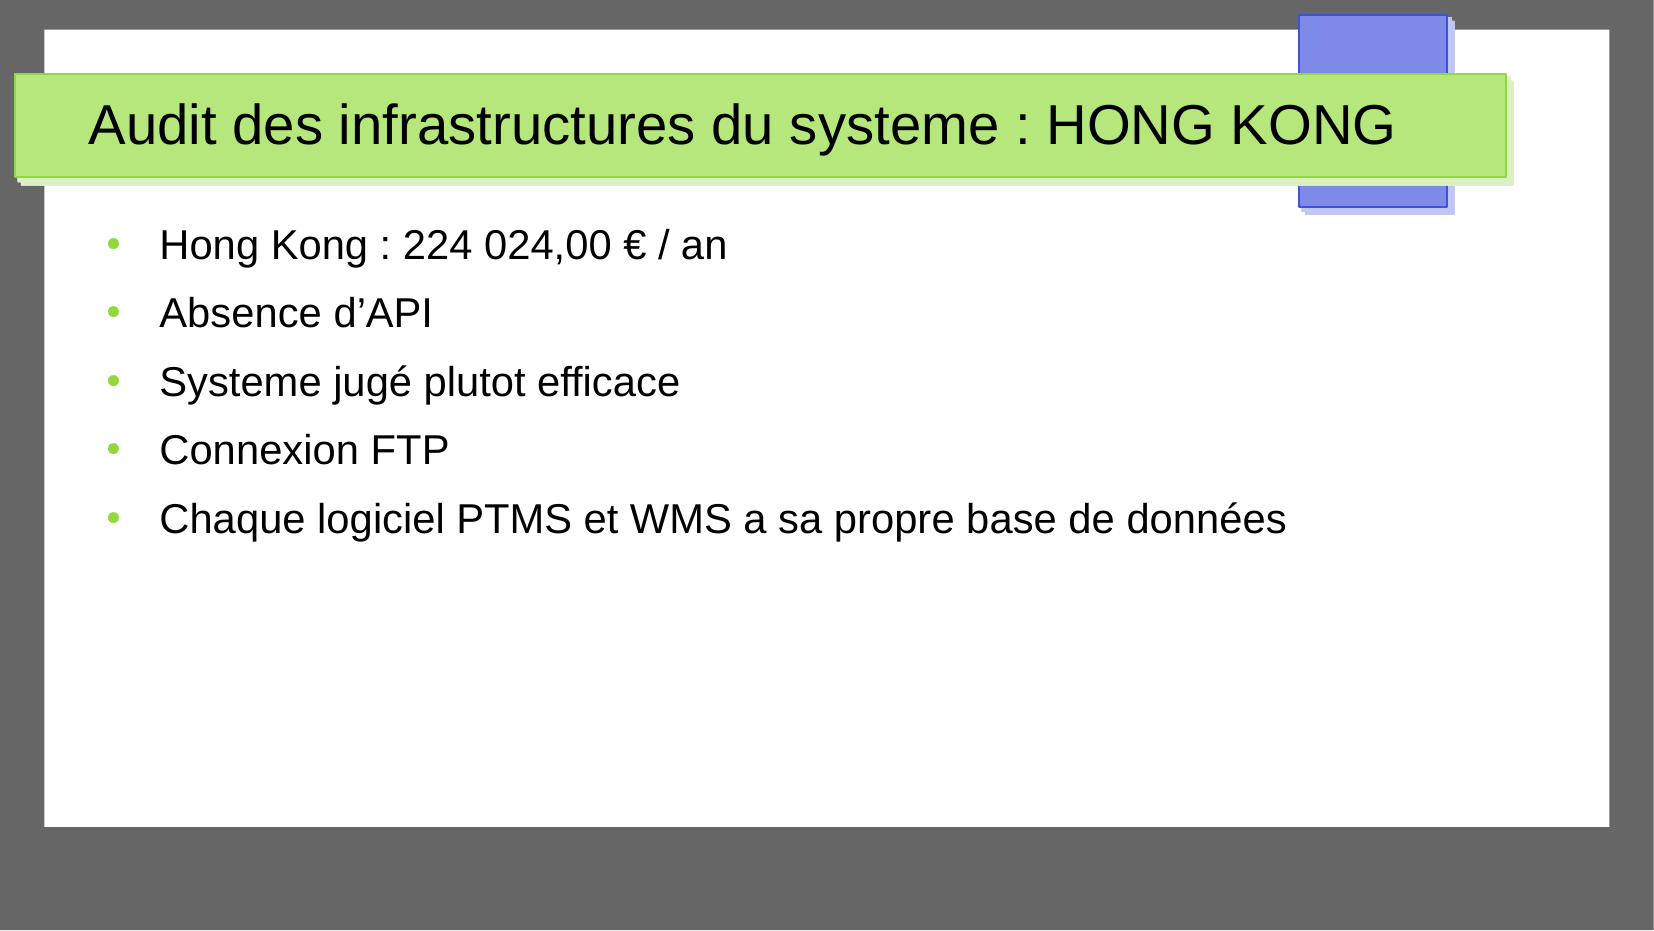

# Audit des infrastructures du systeme : HONG KONG
Hong Kong : 224 024,00 € / an
Absence d’API
Systeme jugé plutot efficace
Connexion FTP
Chaque logiciel PTMS et WMS a sa propre base de données